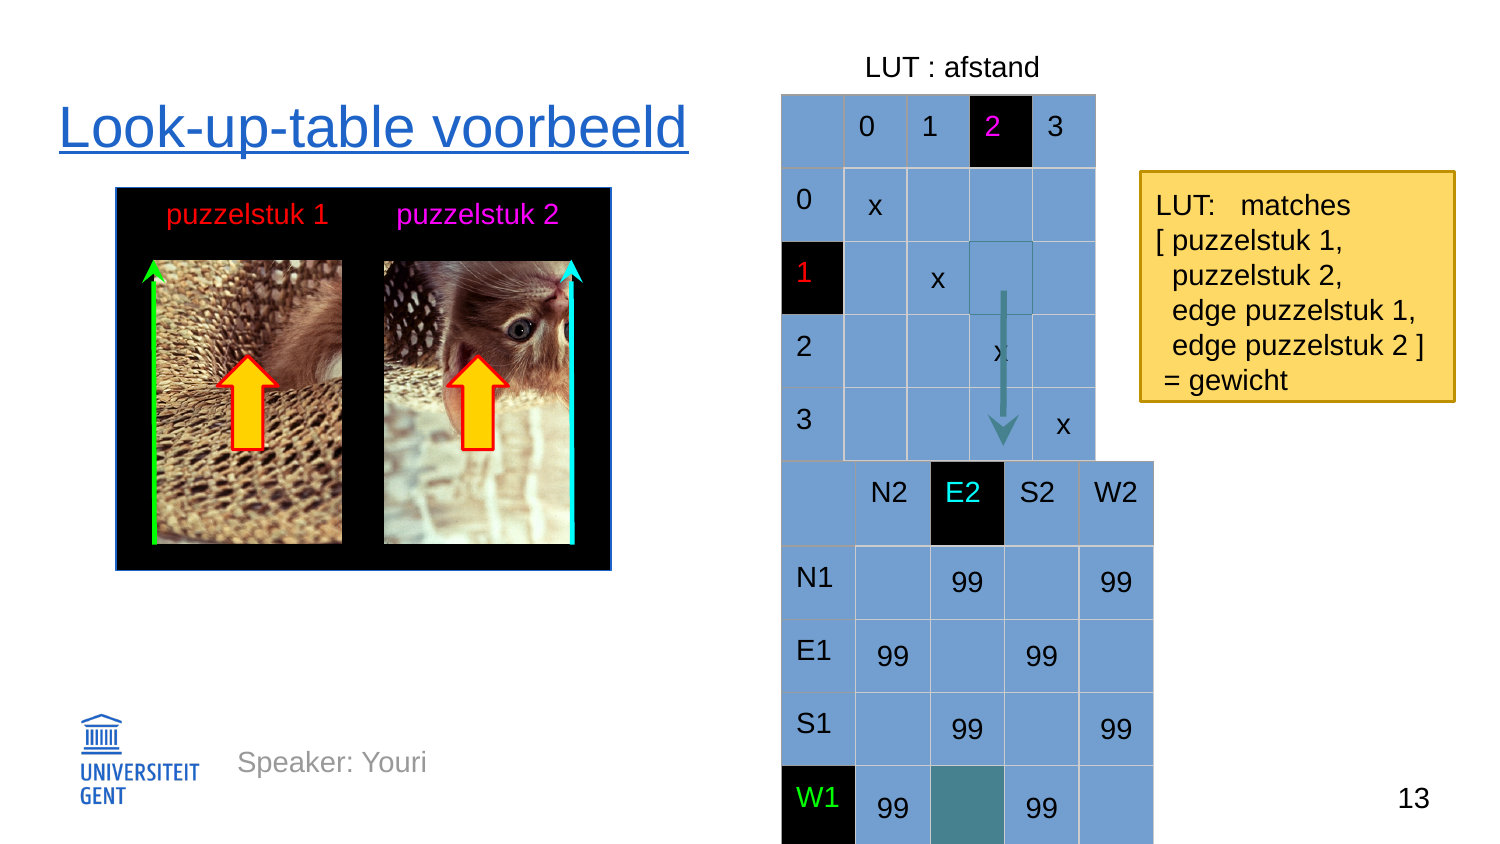

LUT : afstand
# Look-up-table voorbeeld
| | 0 | 1 | 2 | 3 |
| --- | --- | --- | --- | --- |
| 0 | x | | | |
| 1 | | x | | |
| 2 | | | x | |
| 3 | | | | x |
LUT: matches
[ puzzelstuk 1,
 puzzelstuk 2,
 edge puzzelstuk 1,
 edge puzzelstuk 2 ]
 = gewicht
puzzelstuk 1
puzzelstuk 2
| | N2 | E2 | S2 | W2 |
| --- | --- | --- | --- | --- |
| N1 | | 99 | | 99 |
| E1 | 99 | | 99 | |
| S1 | | 99 | | 99 |
| W1 | 99 | | 99 | |
Speaker: Youri